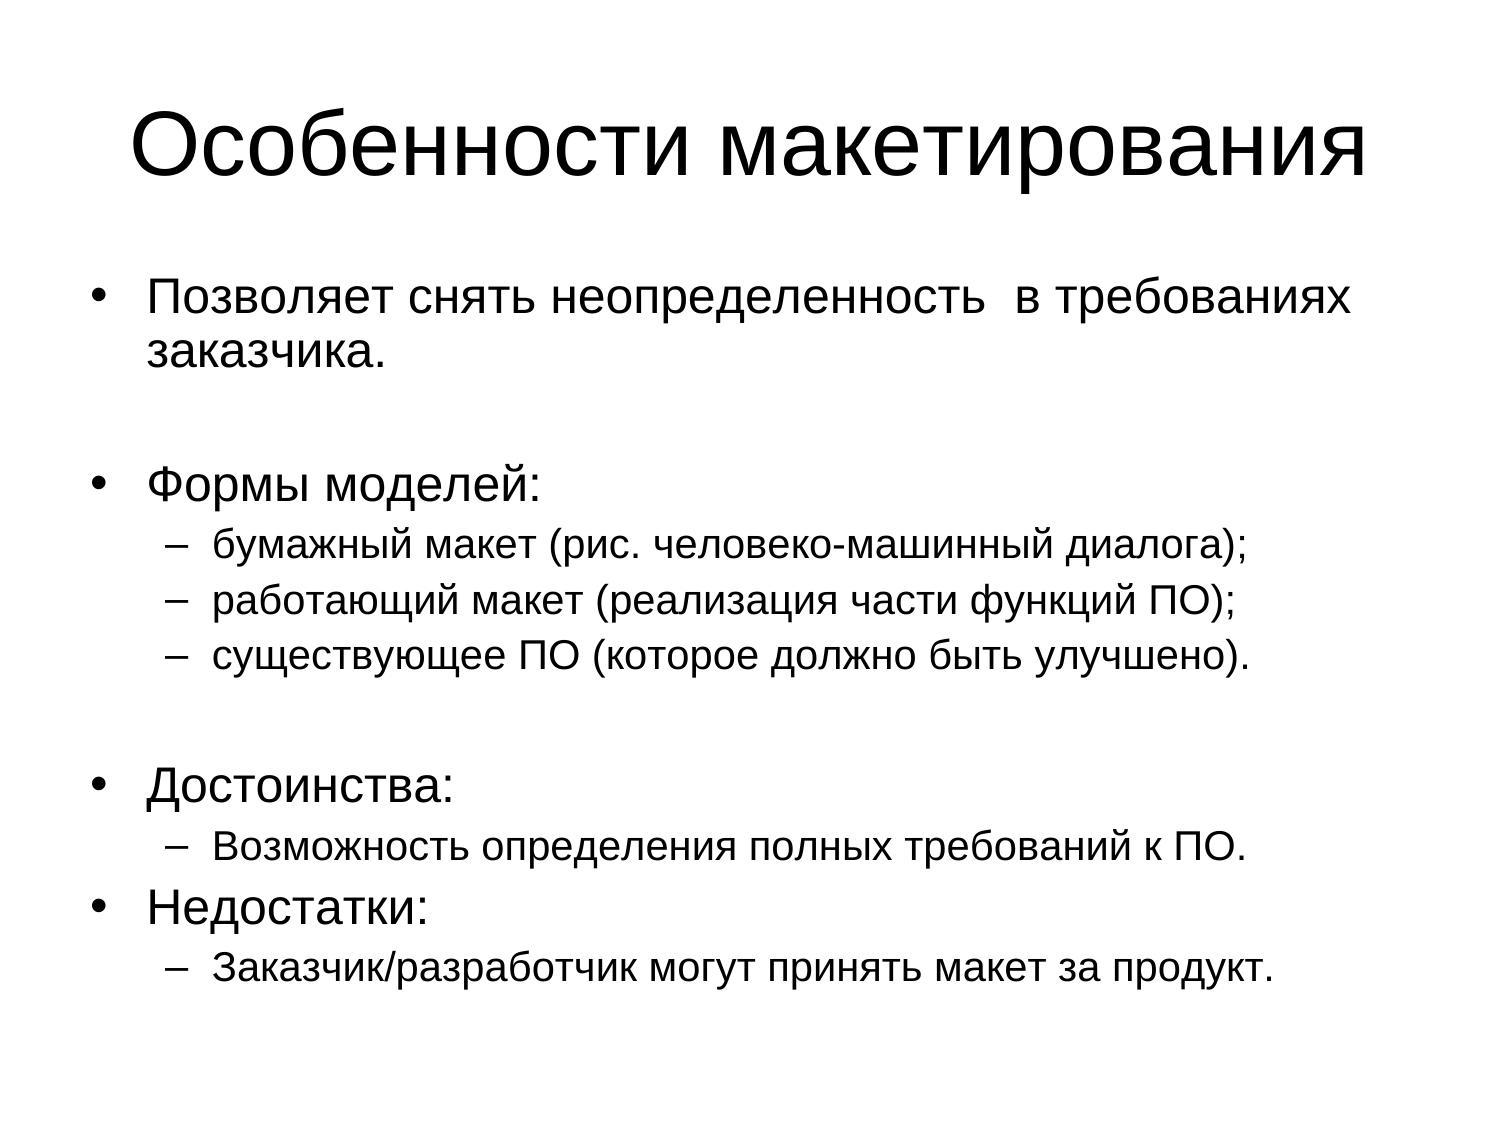

# Особенности макетирования
Позволяет снять неопределенность в требованиях заказчика.
Формы моделей:
бумажный макет (рис. человеко-машинный диалога);
работающий макет (реализация части функций ПО);
существующее ПО (которое должно быть улучшено).
Достоинства:
Возможность определения полных требований к ПО.
Недостатки:
Заказчик/разработчик могут принять макет за продукт.